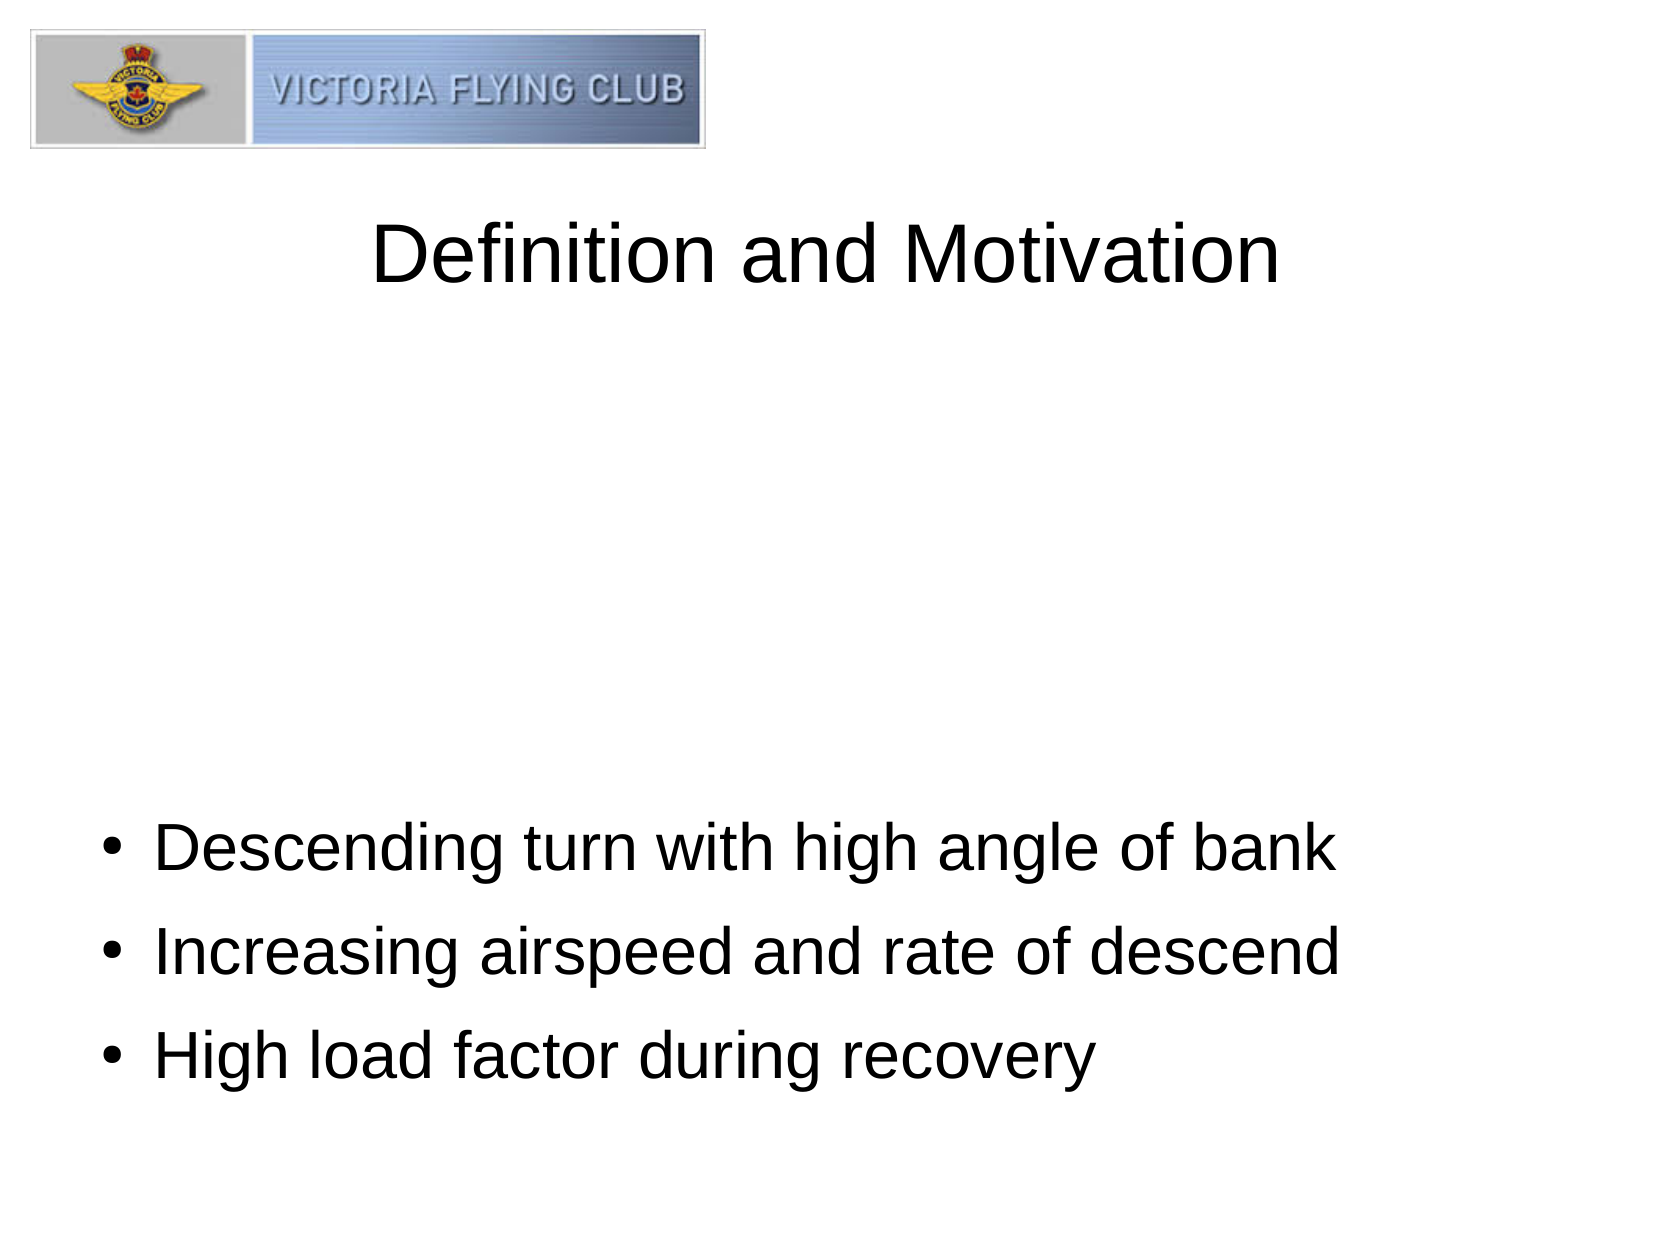

Definition and Motivation
# Descending turn with high angle of bank
Increasing airspeed and rate of descend
High load factor during recovery